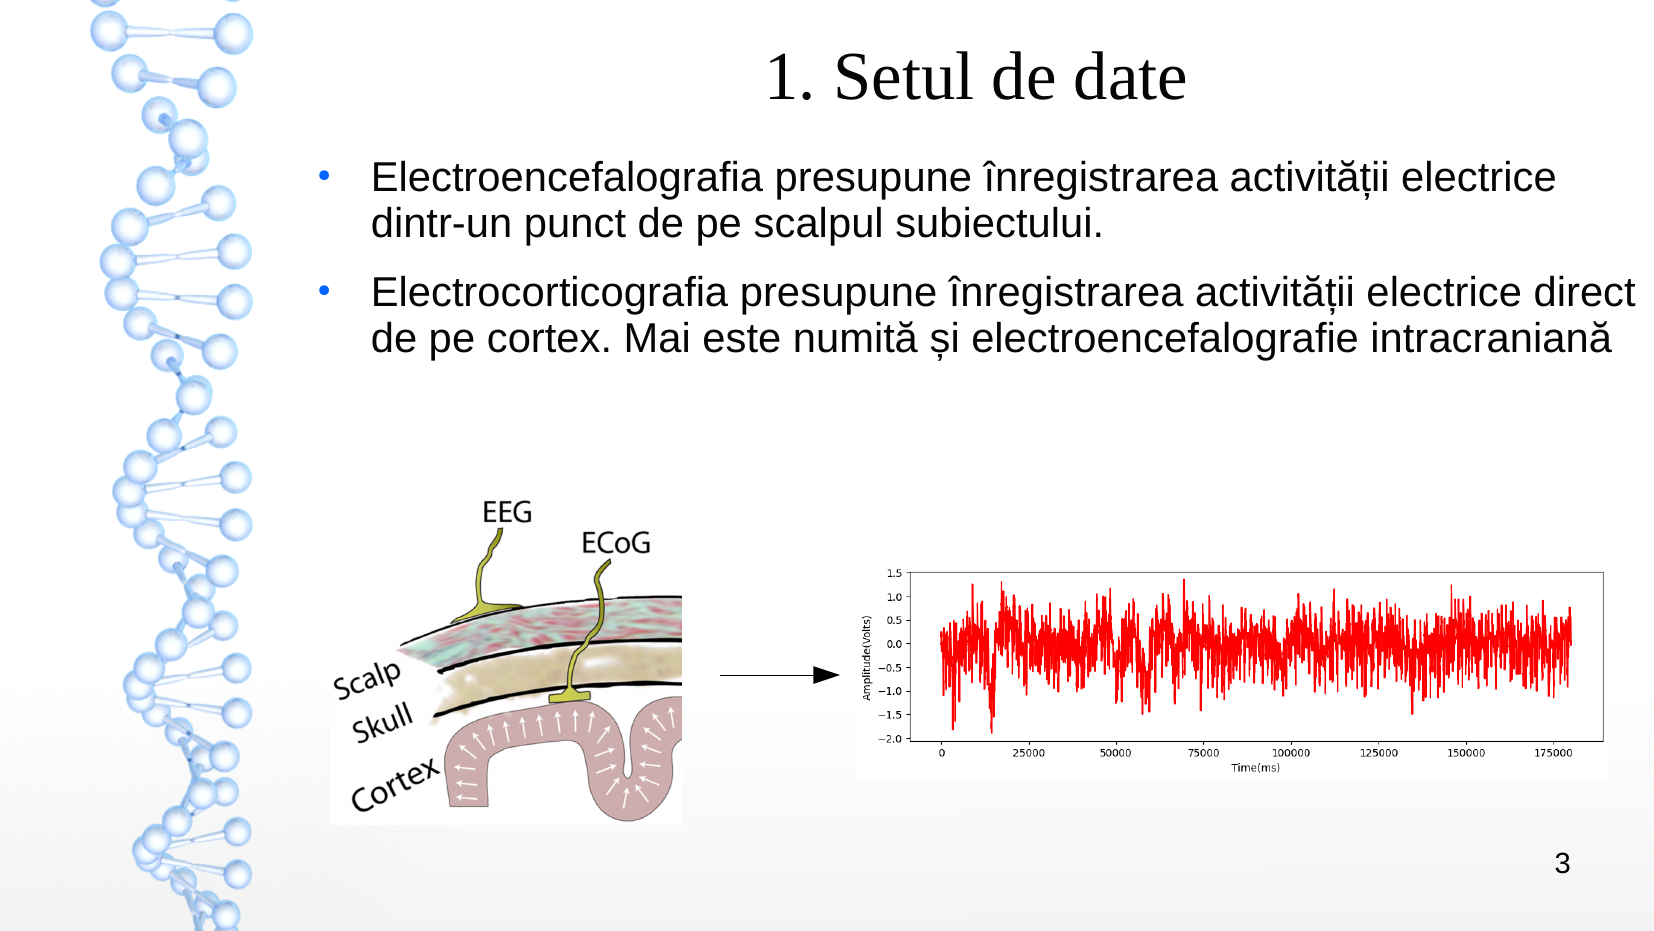

# 1. Setul de date
Electroencefalografia presupune înregistrarea activității electrice dintr-un punct de pe scalpul subiectului.
Electrocorticografia presupune înregistrarea activității electrice direct de pe cortex. Mai este numită și electroencefalografie intracraniană
3